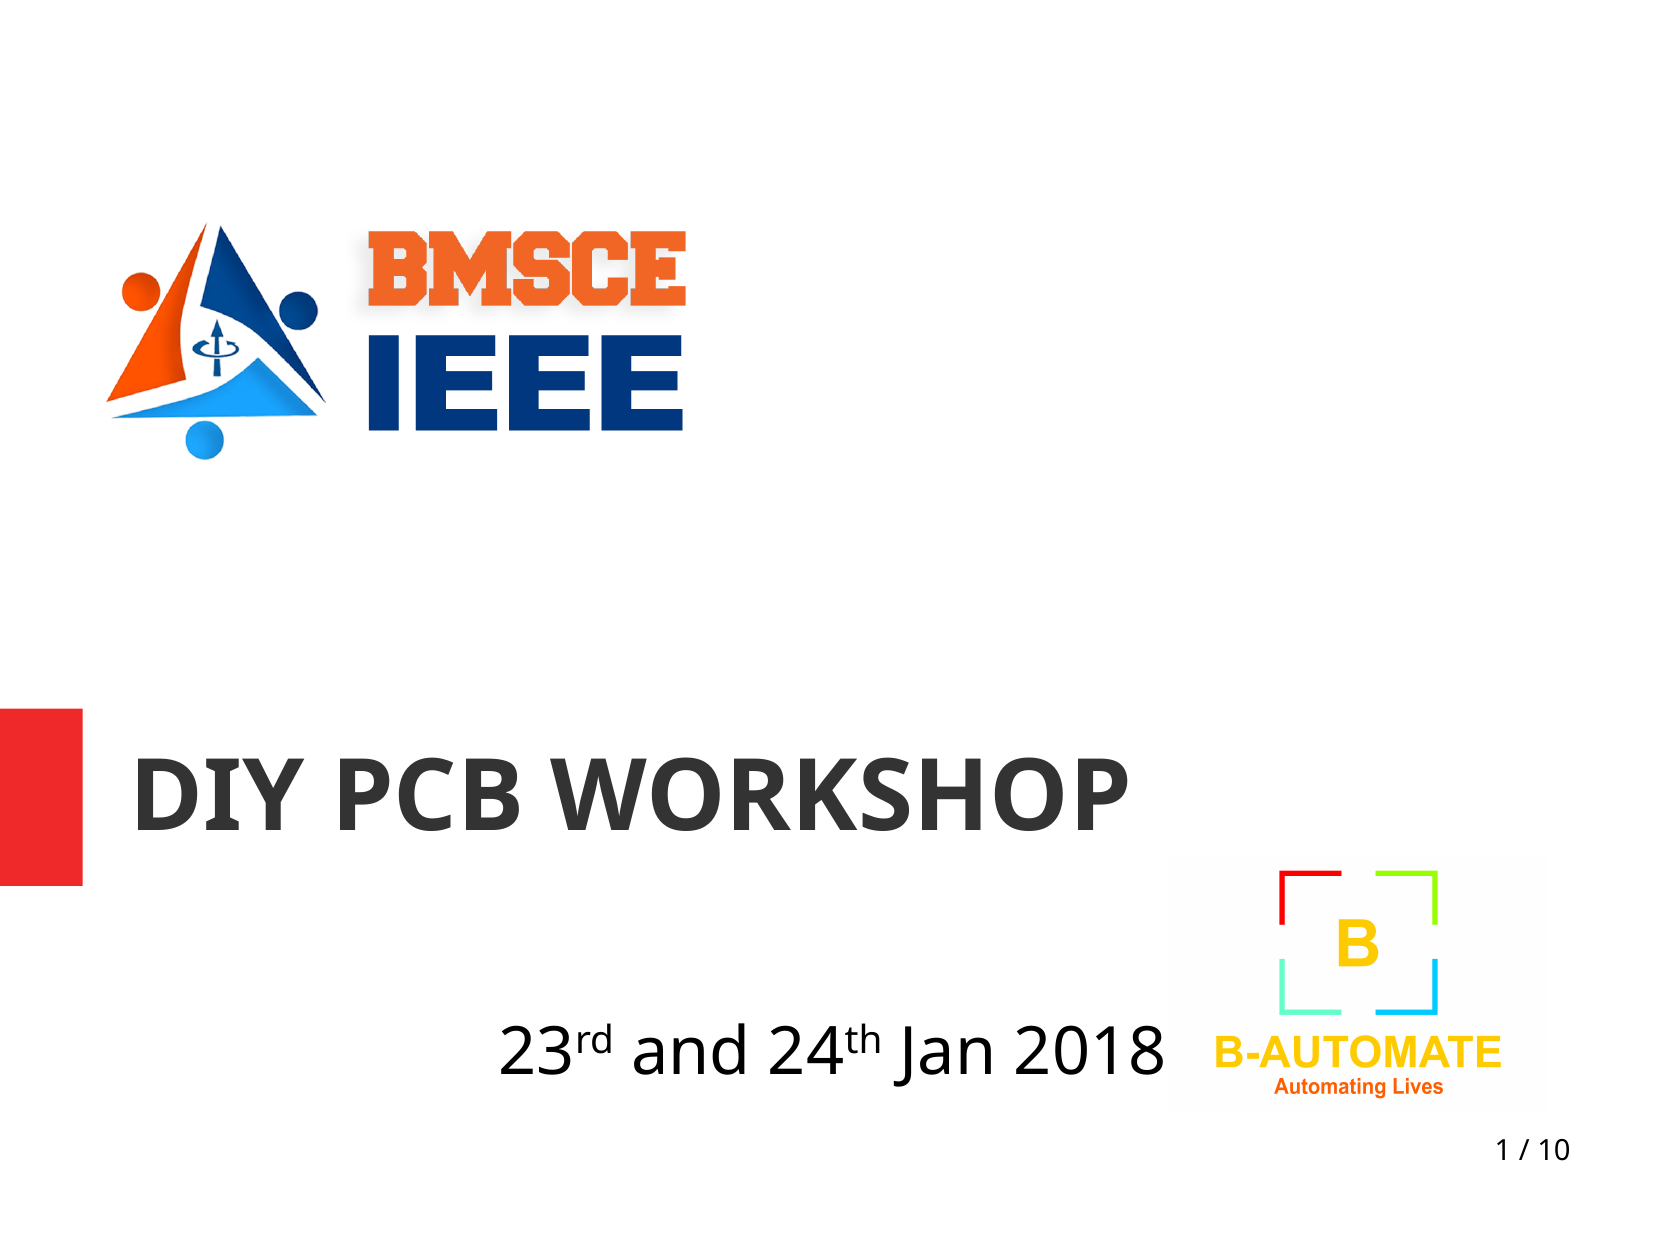

# DIY PCB WORKSHOP
23rd and 24th Jan 2018
1